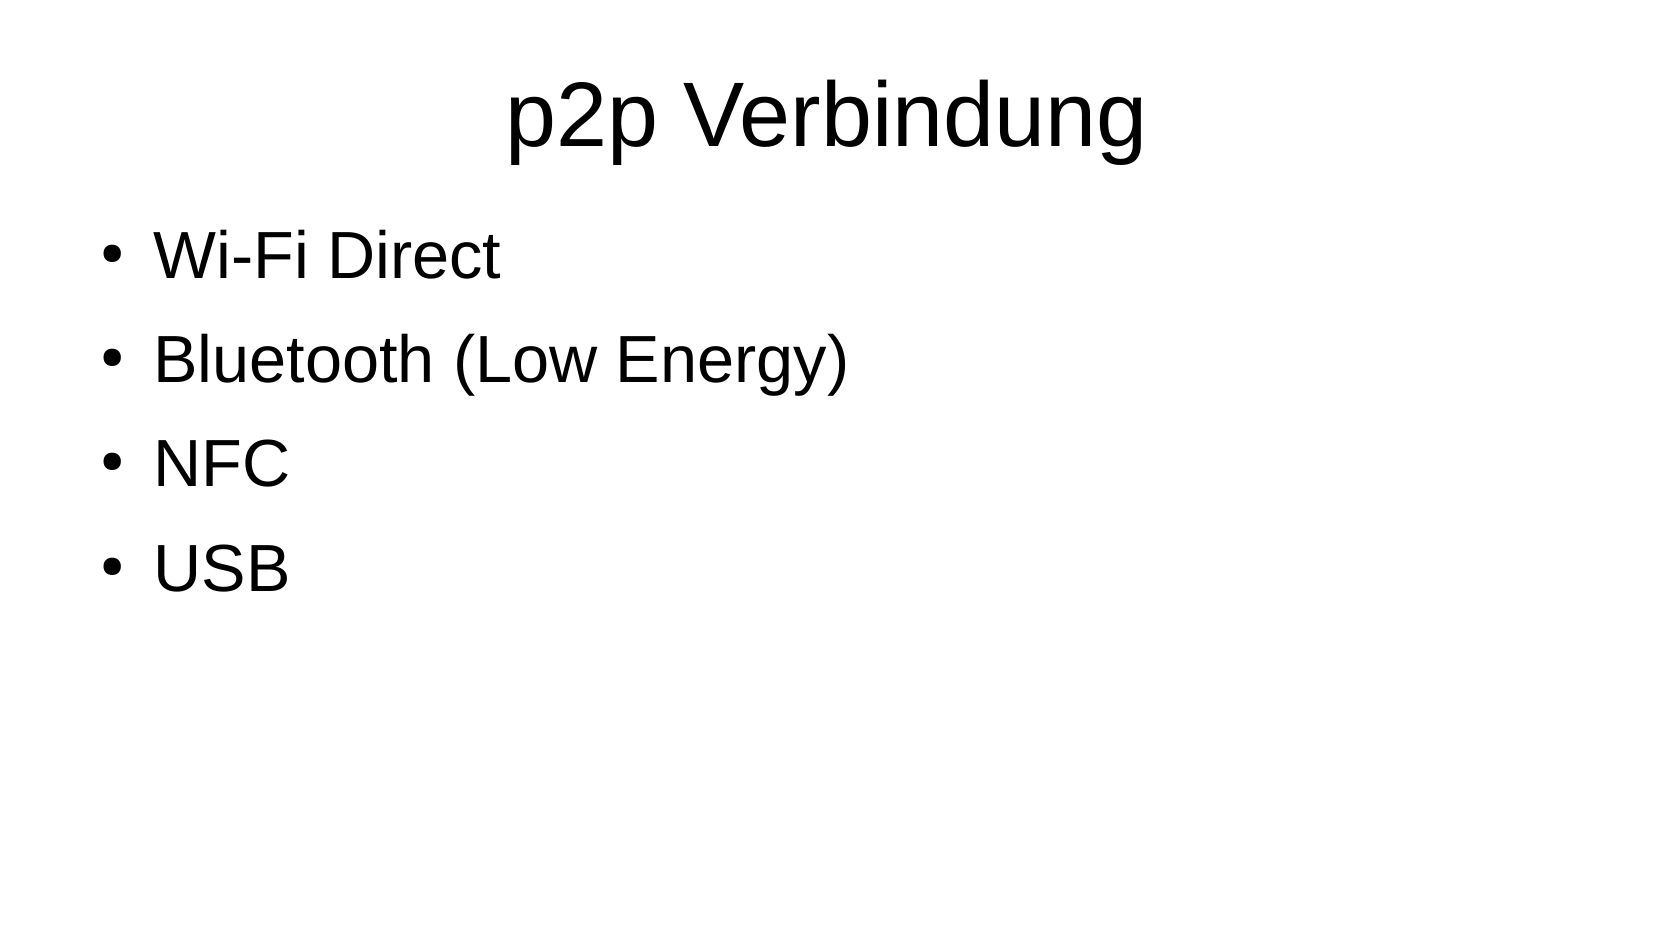

# p2p Verbindung
Wi-Fi Direct
Bluetooth (Low Energy)
NFC
USB